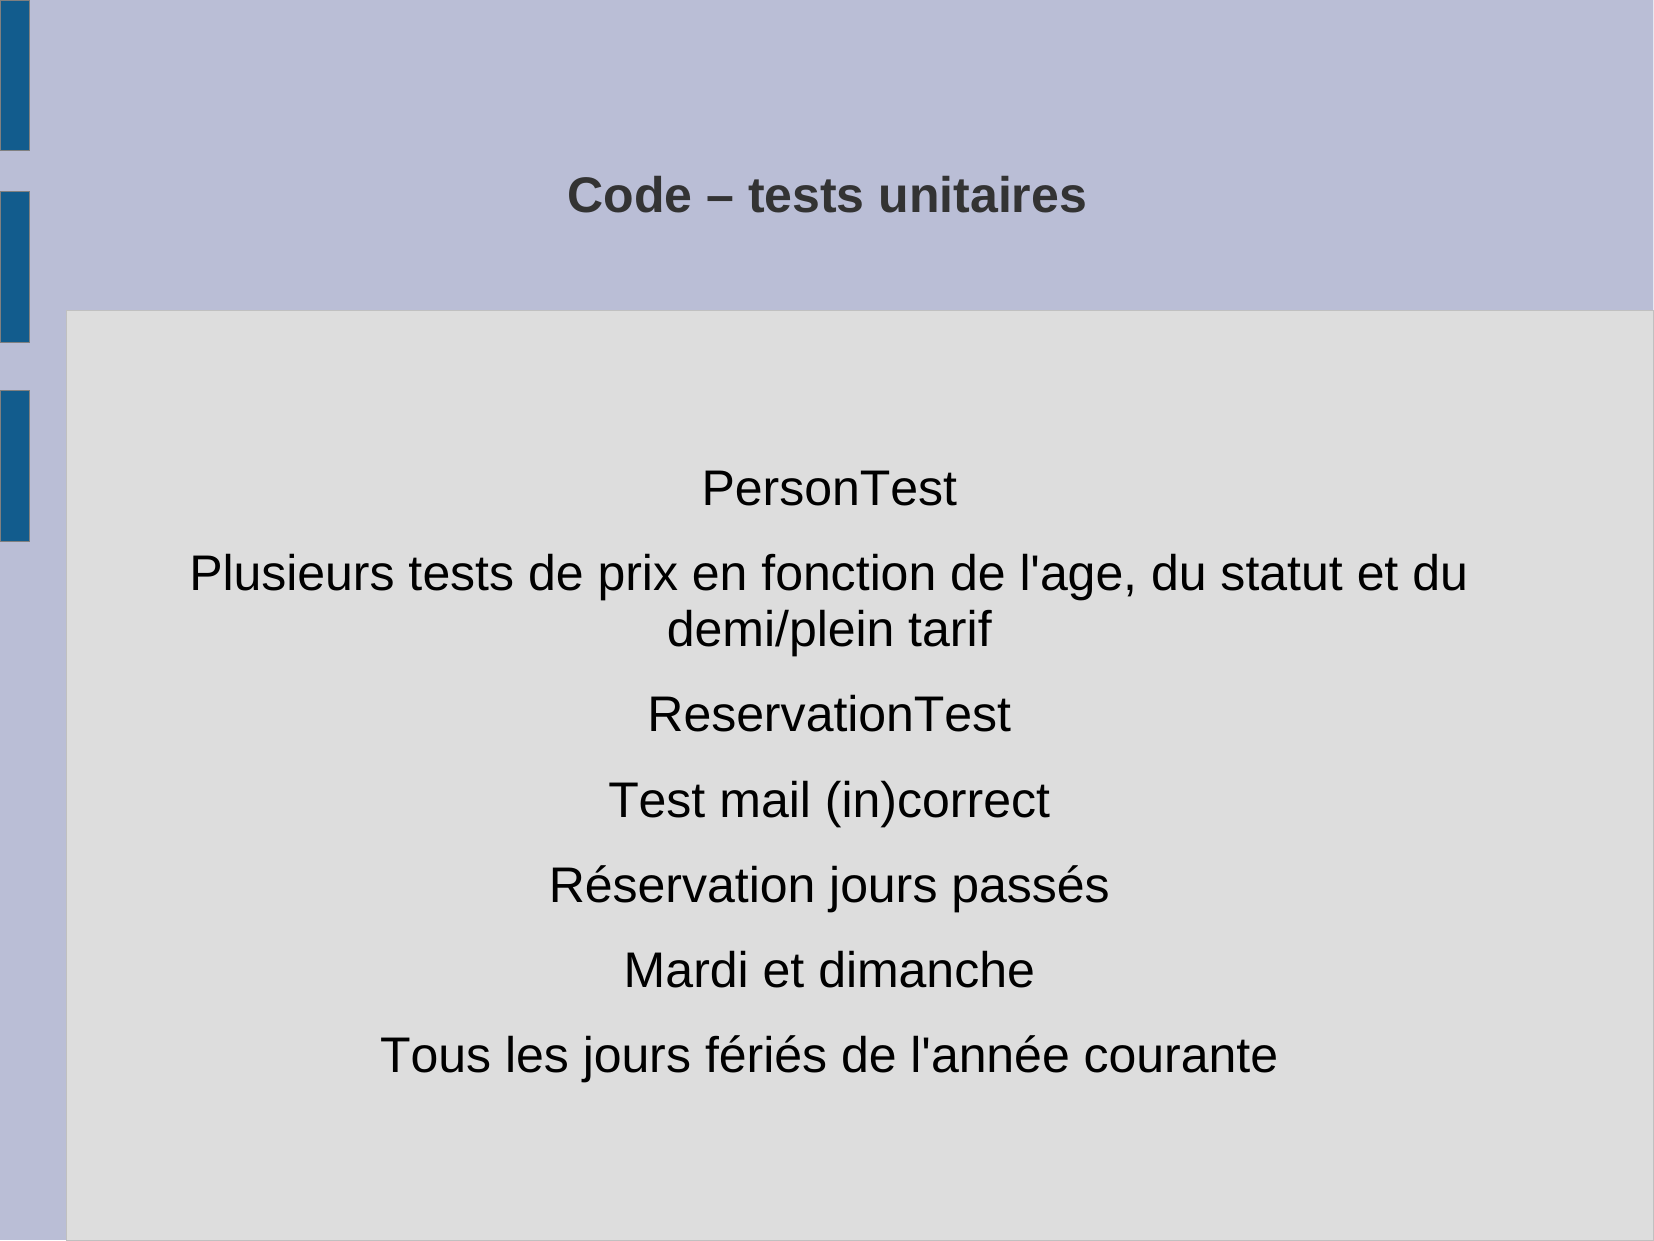

# Code – tests unitaires
PersonTest
Plusieurs tests de prix en fonction de l'age, du statut et du demi/plein tarif
ReservationTest
Test mail (in)correct
Réservation jours passés
Mardi et dimanche
Tous les jours fériés de l'année courante